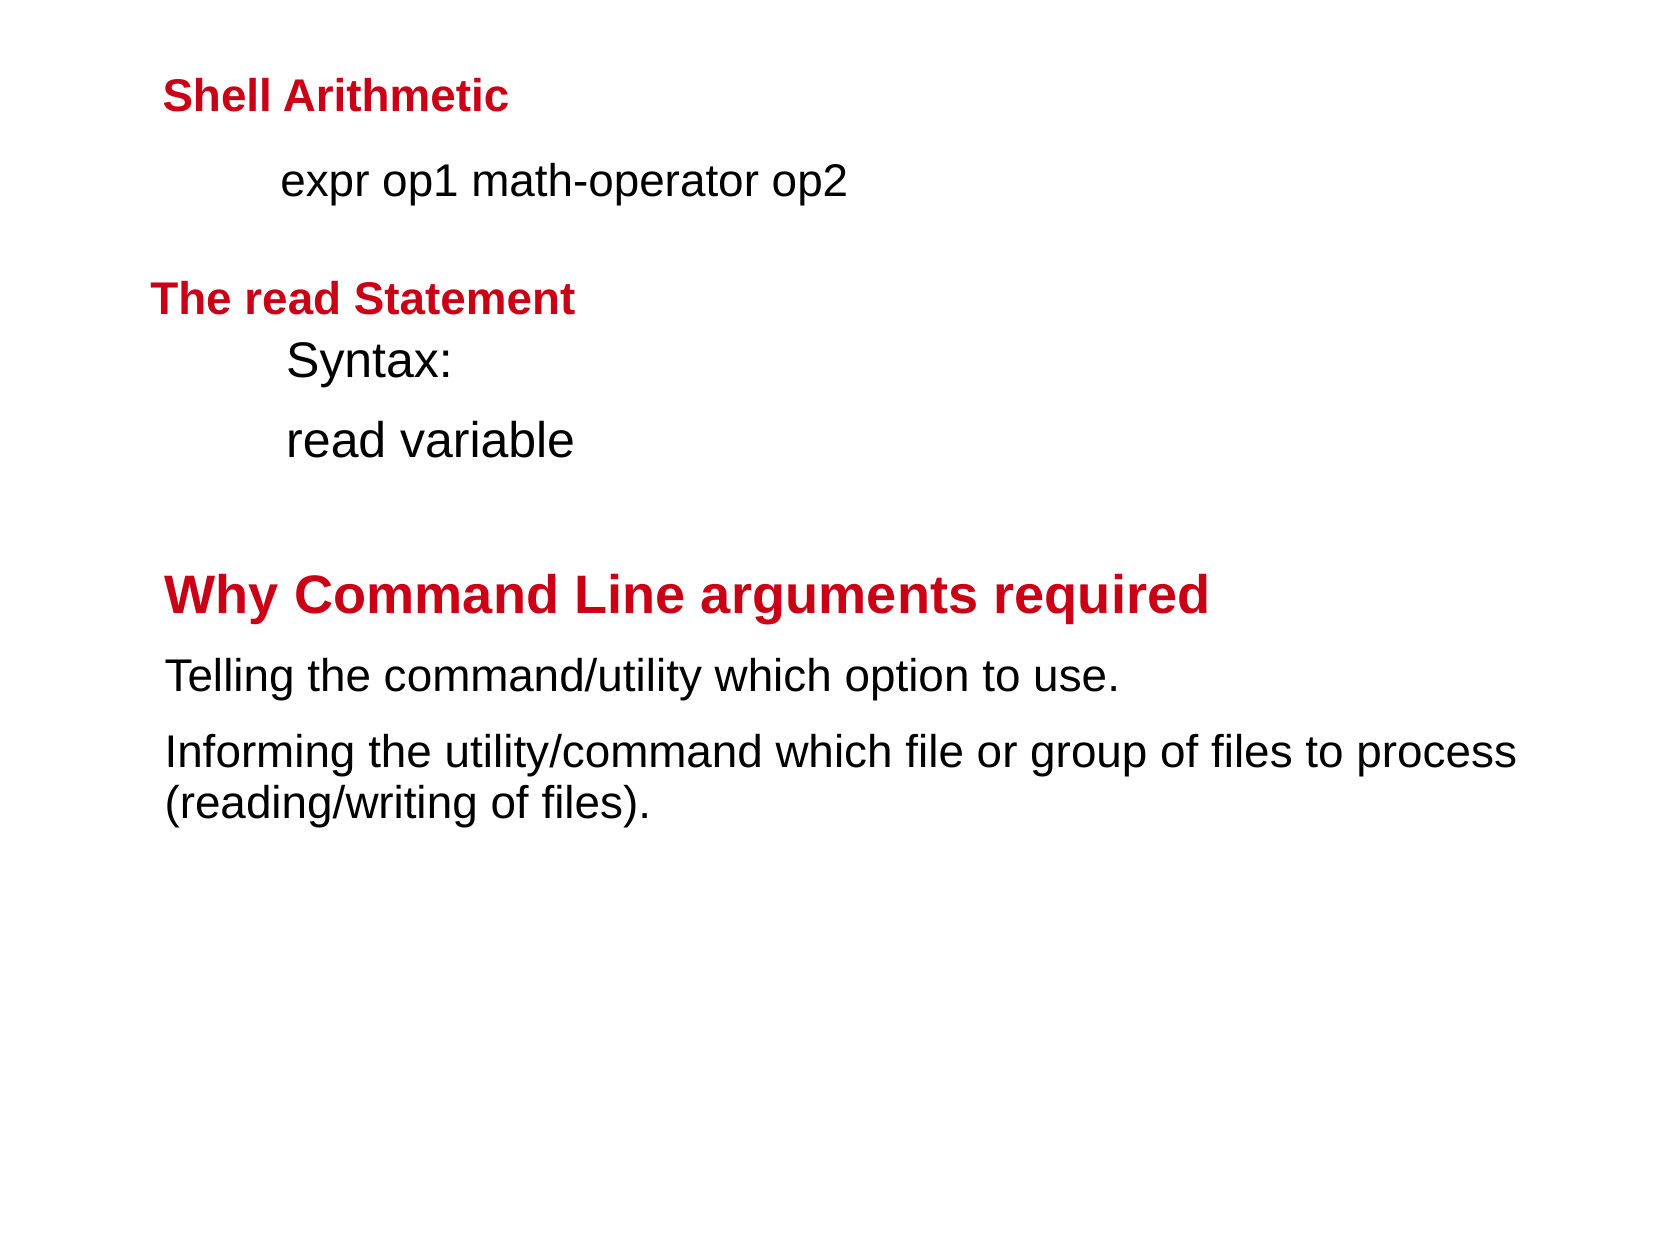

Shell Arithmetic
expr op1 math-operator op2
The read Statement
Syntax:
read variable
Why Command Line arguments required
Telling the command/utility which option to use.
Informing the utility/command which file or group of files to process (reading/writing of files).